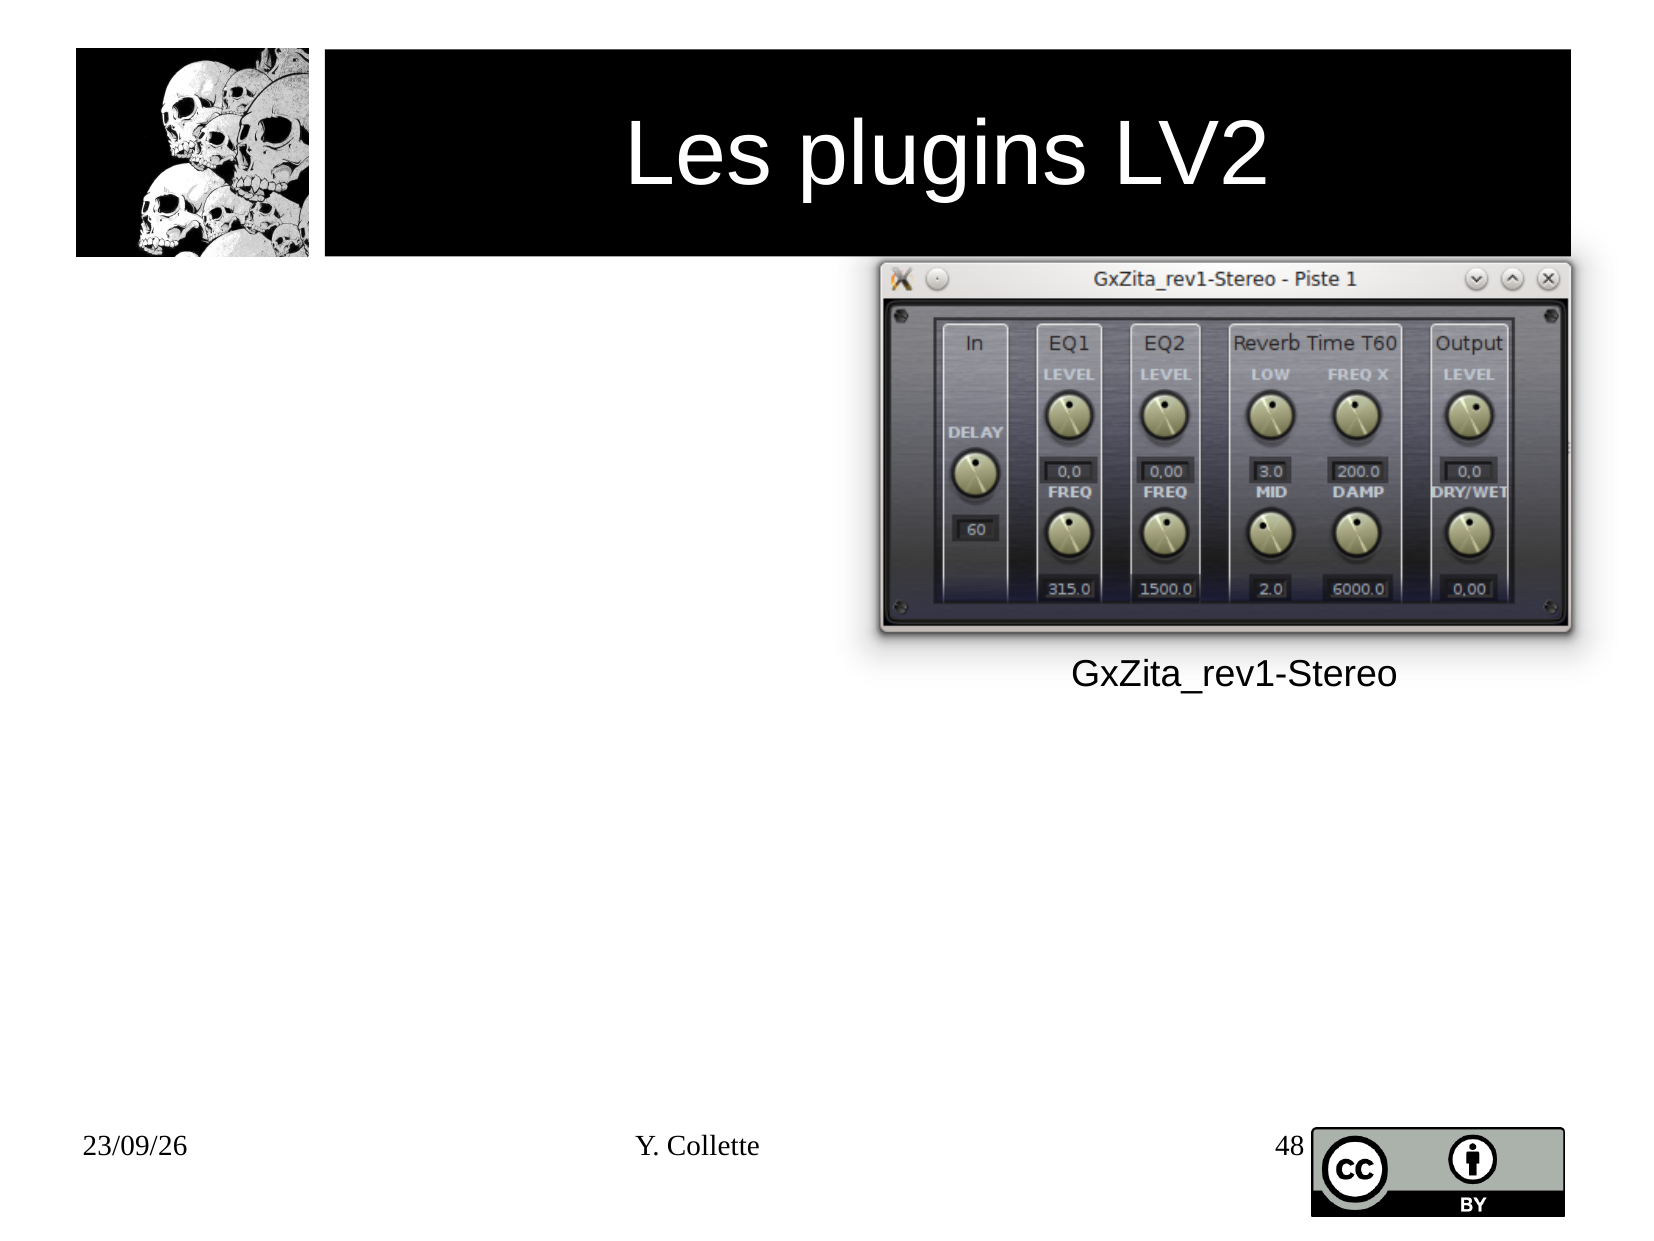

# Les plugins LV2
GxZita_rev1-Stereo
Y. Collette
48